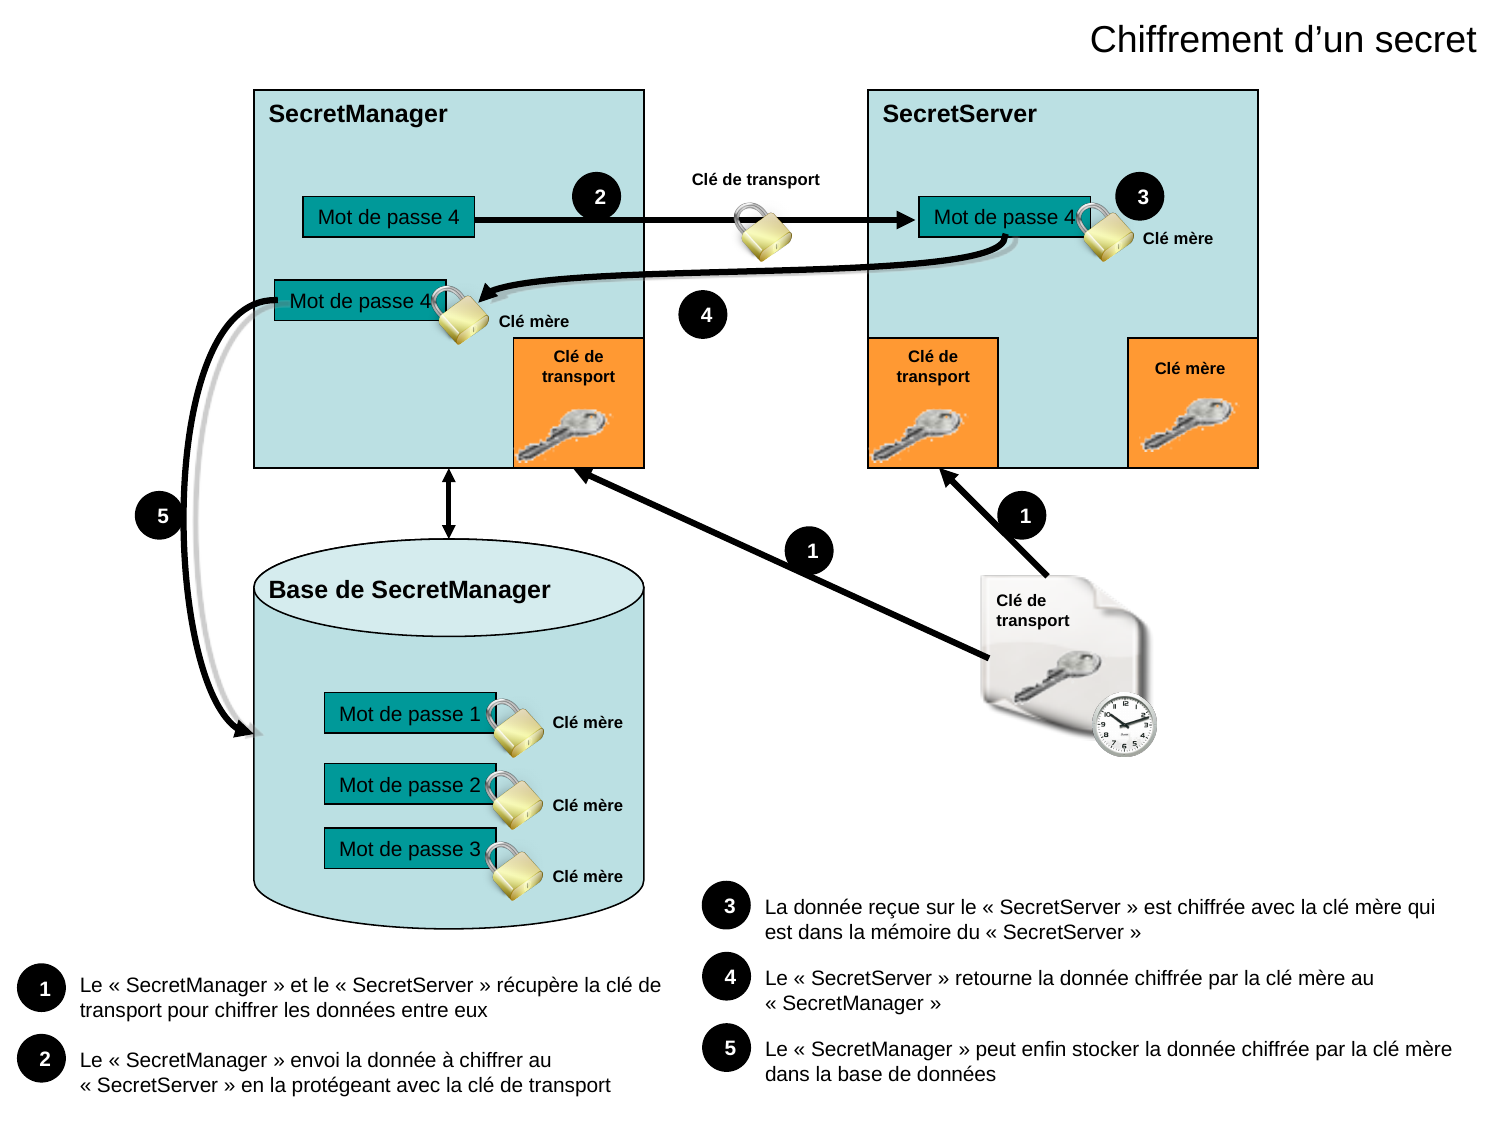

Chiffrement d’un secret
SecretManager
SecretServer
Clé de transport
2
3
Mot de passe 4
Mot de passe 4
Clé mère
Mot de passe 4
4
Clé mère
Clé de transport
Clé de transport
Clé mère
5
1
1
Base de SecretManager
Clé de transport
Mot de passe 1
Clé mère
Mot de passe 2
Clé mère
Mot de passe 3
Clé mère
3
La donnée reçue sur le « SecretServer » est chiffrée avec la clé mère qui est dans la mémoire du « SecretServer »
4
Le « SecretServer » retourne la donnée chiffrée par la clé mère au « SecretManager »
1
Le « SecretManager » et le « SecretServer » récupère la clé de transport pour chiffrer les données entre eux
5
Le « SecretManager » peut enfin stocker la donnée chiffrée par la clé mère dans la base de données
2
Le « SecretManager » envoi la donnée à chiffrer au « SecretServer » en la protégeant avec la clé de transport